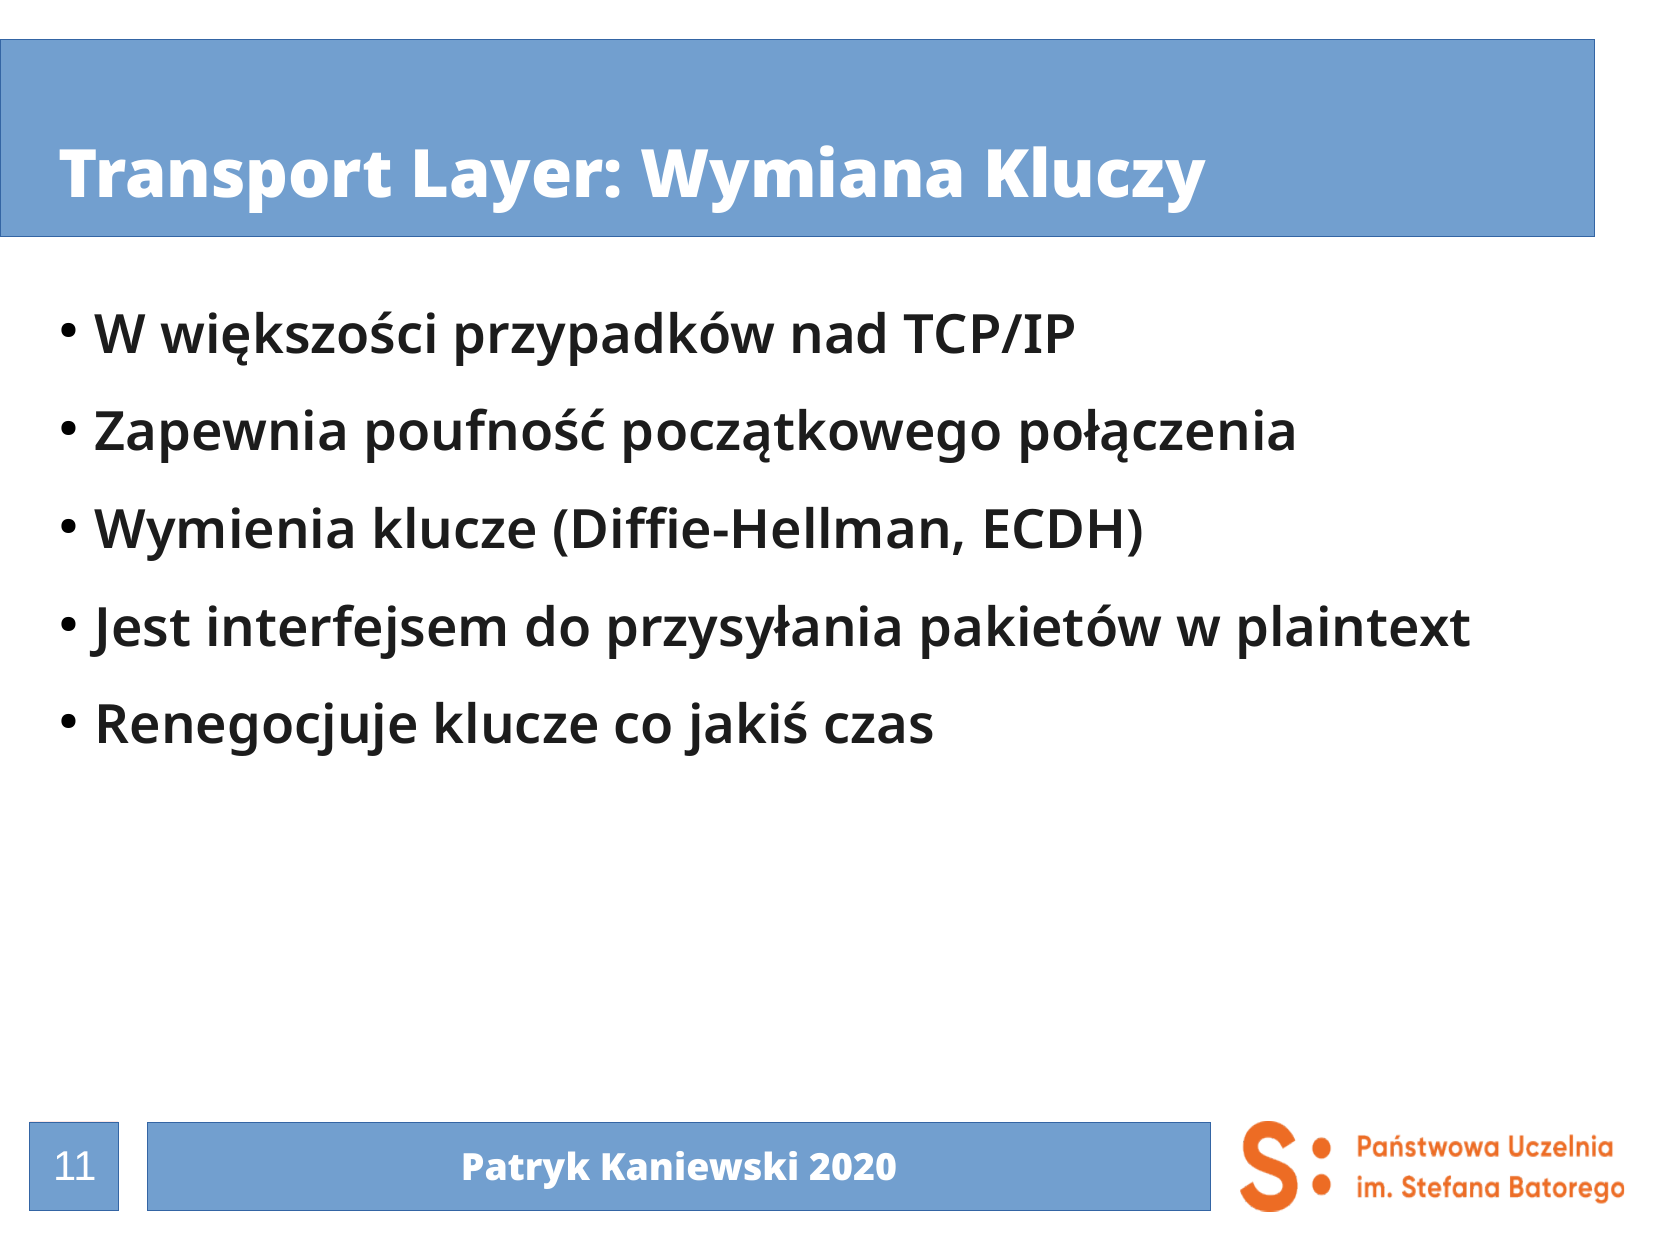

# Transport Layer: Wymiana Kluczy
W większości przypadków nad TCP/IP
Zapewnia poufność początkowego połączenia
Wymienia klucze (Diffie-Hellman, ECDH)
Jest interfejsem do przysyłania pakietów w plaintext
Renegocjuje klucze co jakiś czas